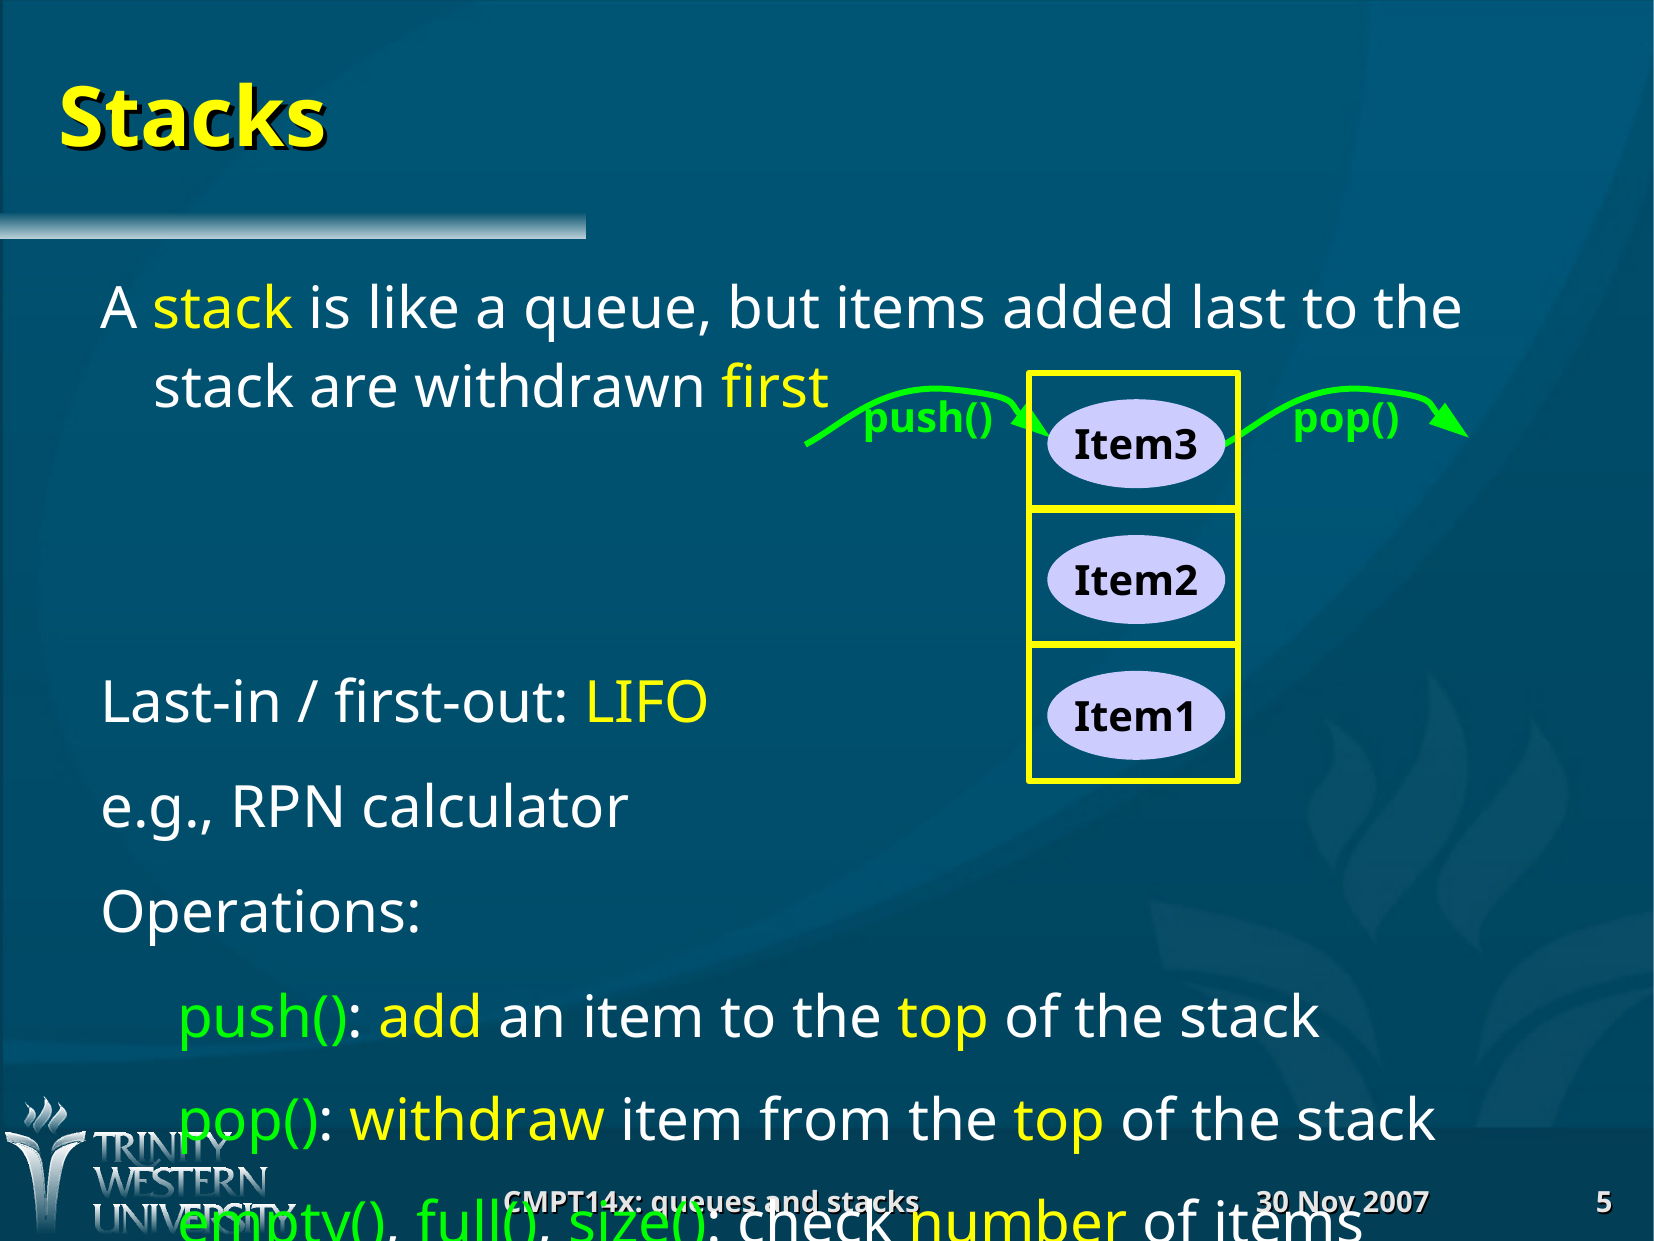

# Stacks
A stack is like a queue, but items added last to the stack are withdrawn first
Last-in / first-out: LIFO
e.g., RPN calculator
Operations:
push(): add an item to the top of the stack
pop(): withdraw item from the top of the stack
empty(), full(), size(): check number of items
push()
pop()
Item3
Item2
Item1
CMPT14x: queues and stacks
30 Nov 2007
5